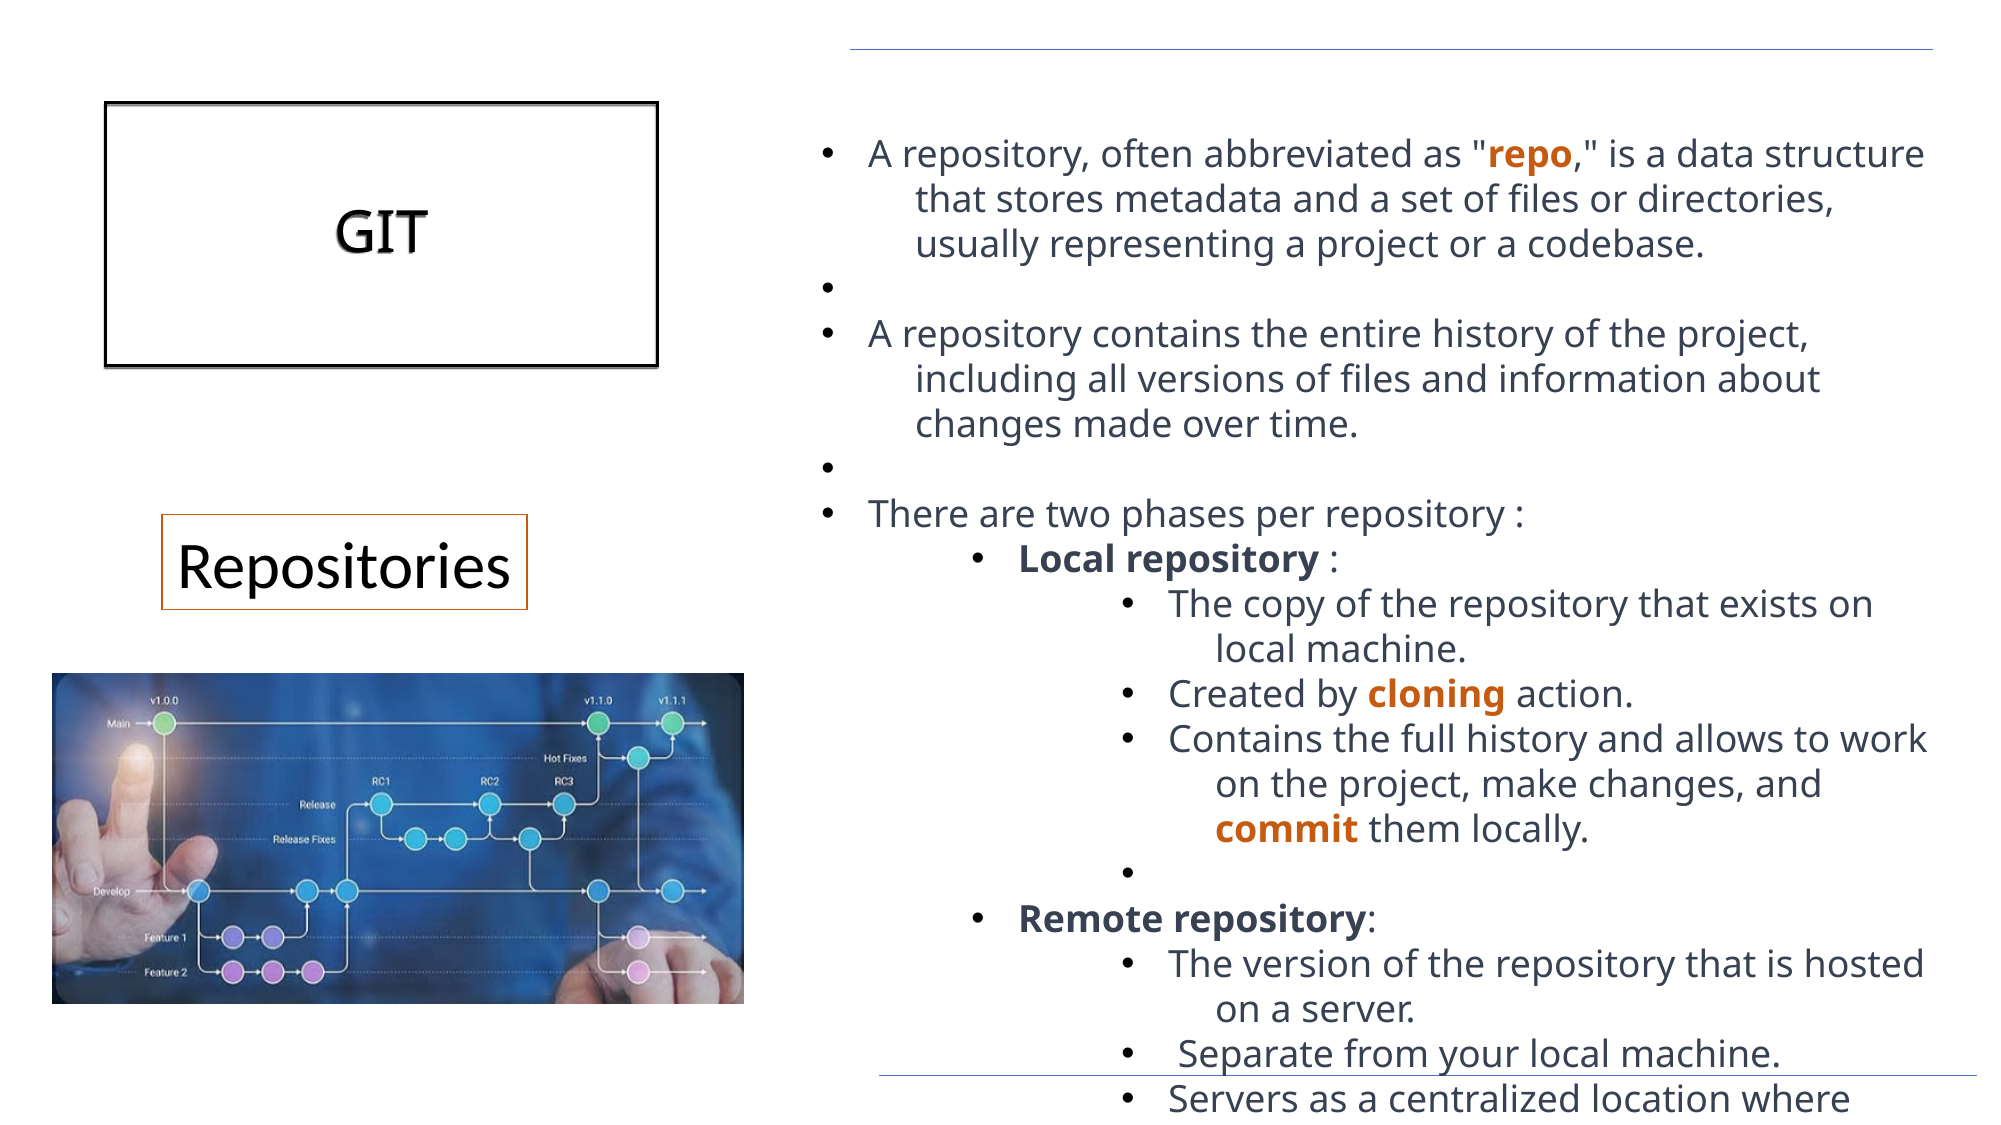

A repository, often abbreviated as "repo," is a data structure that stores metadata and a set of files or directories, usually representing a project or a codebase.
A repository contains the entire history of the project, including all versions of files and information about changes made over time.
There are two phases per repository :
Local repository :
The copy of the repository that exists on local machine.
Created by cloning action.
Contains the full history and allows to work on the project, make changes, and commit them locally.
Remote repository:
The version of the repository that is hosted on a server.
 Separate from your local machine.
Servers as a centralized location where developers can collaborate, share changes, and synchronize their work.
Remote is used for sharing code and for backup purposes.
# GIT
Repositories